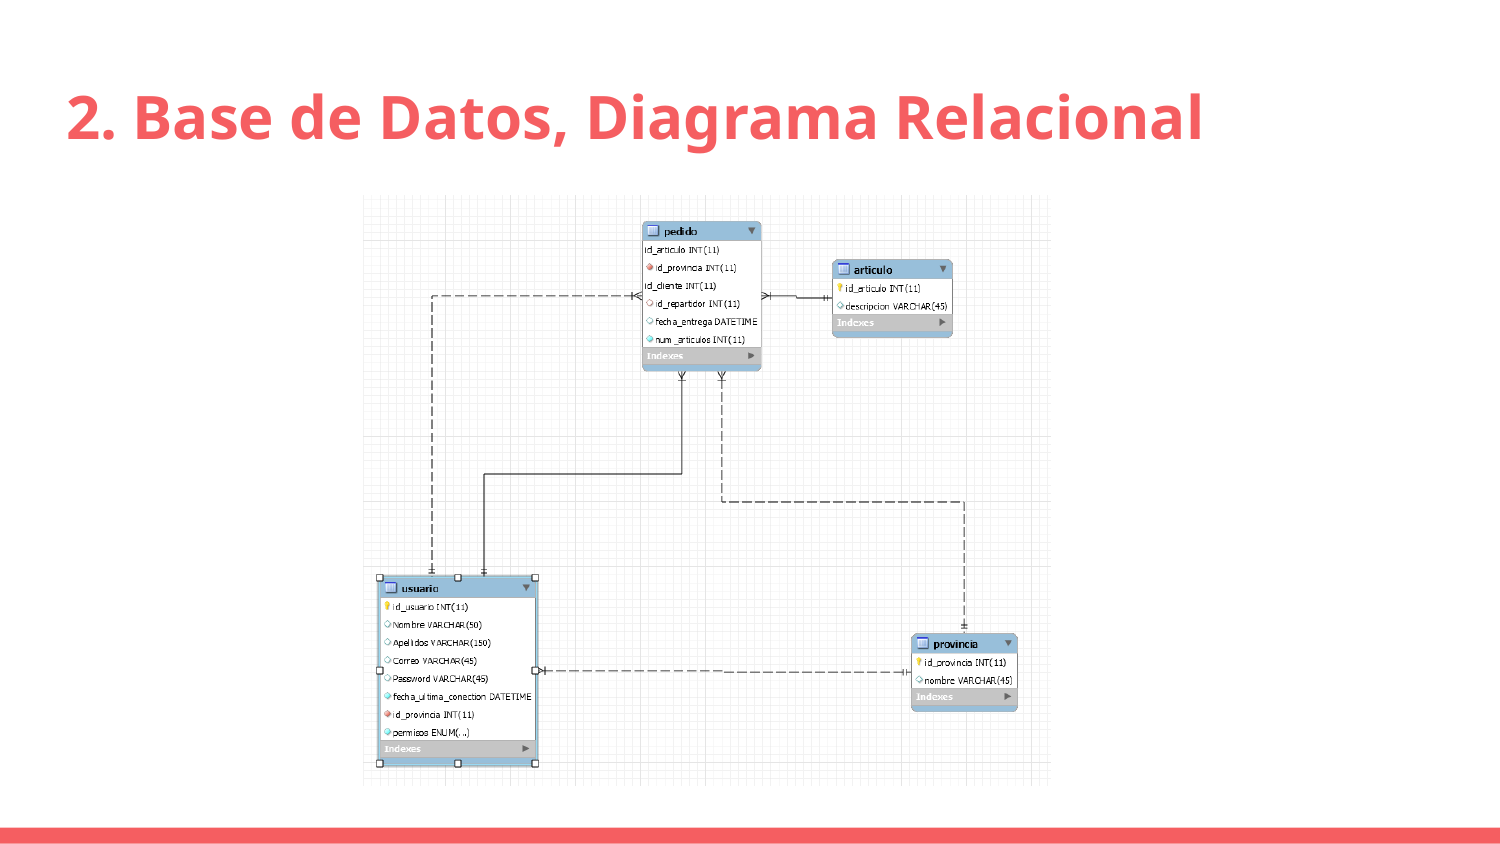

# 2. Base de Datos, Diagrama Relacional